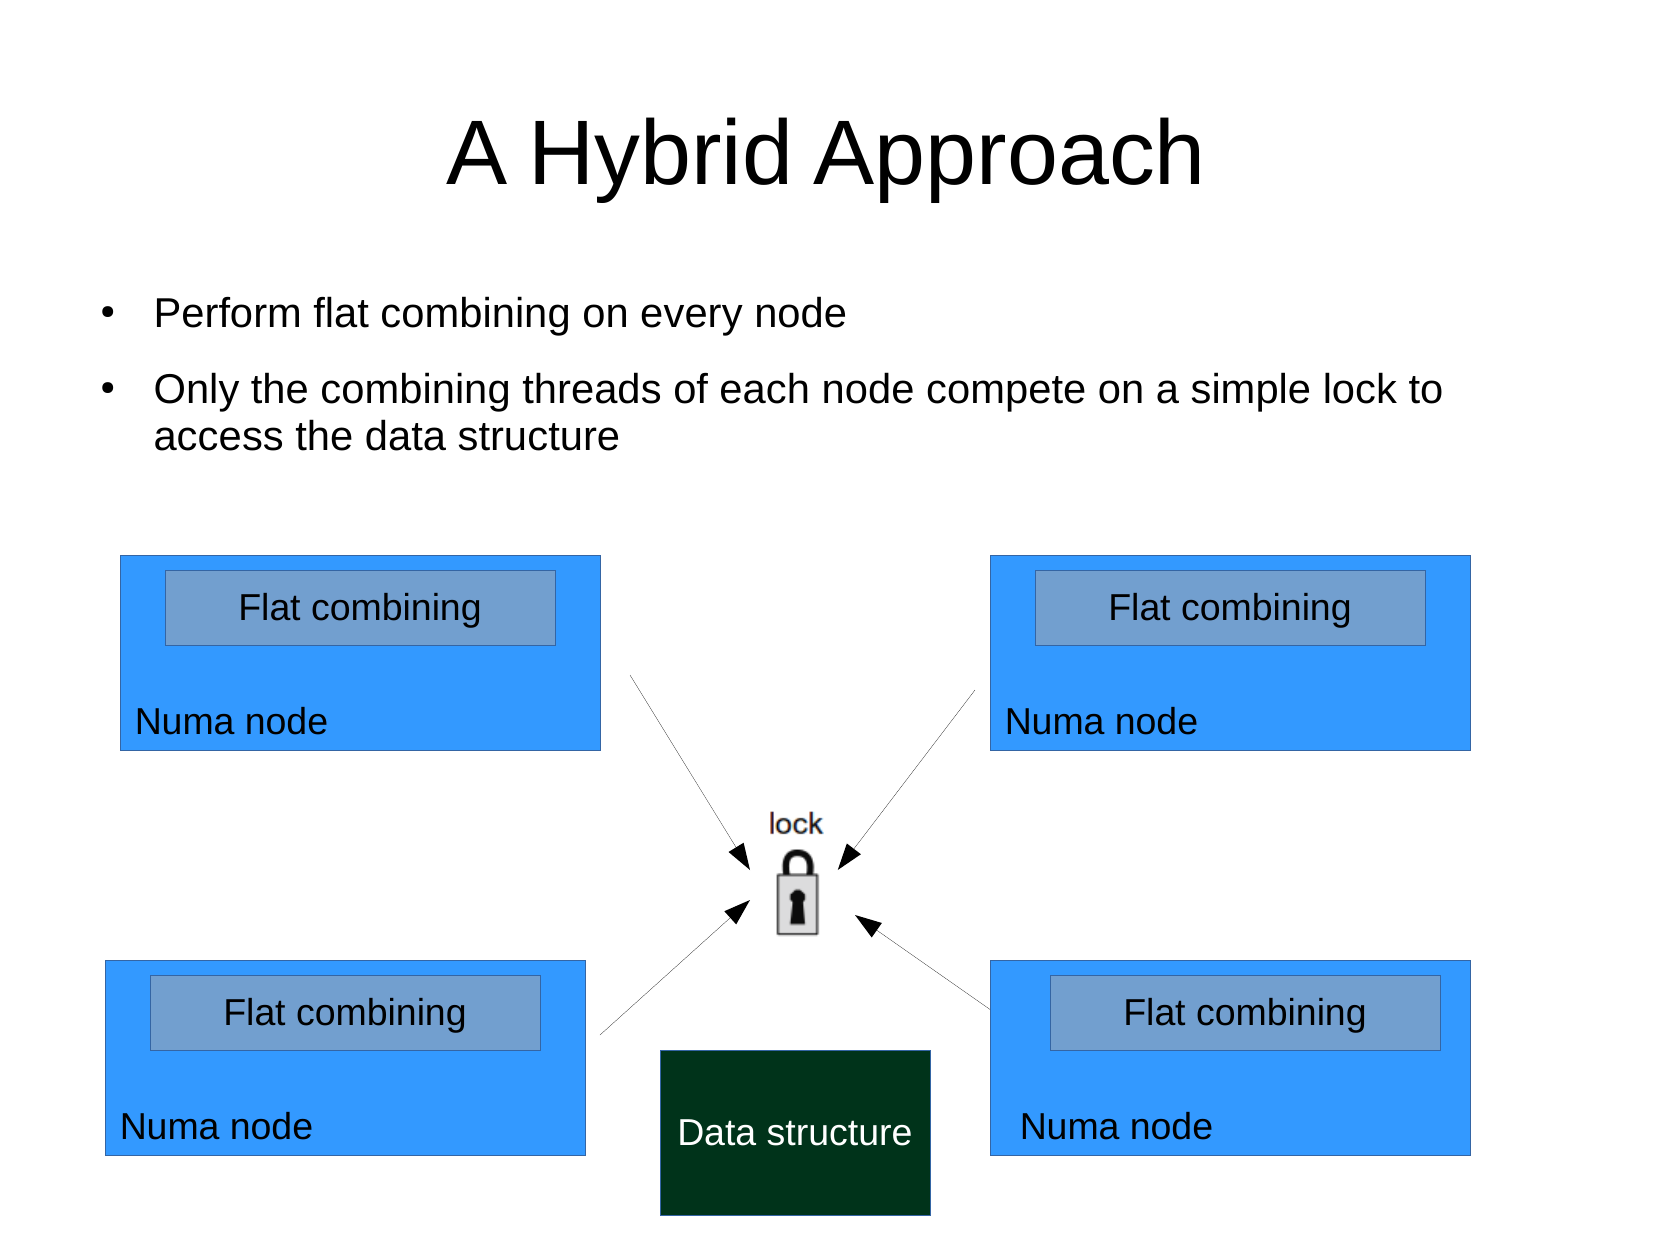

# A Hybrid Approach
Perform flat combining on every node
Only the combining threads of each node compete on a simple lock to access the data structure
Flat combining
Flat combining
Numa node
Numa node
Flat combining
Flat combining
Data structure
Numa node
Numa node